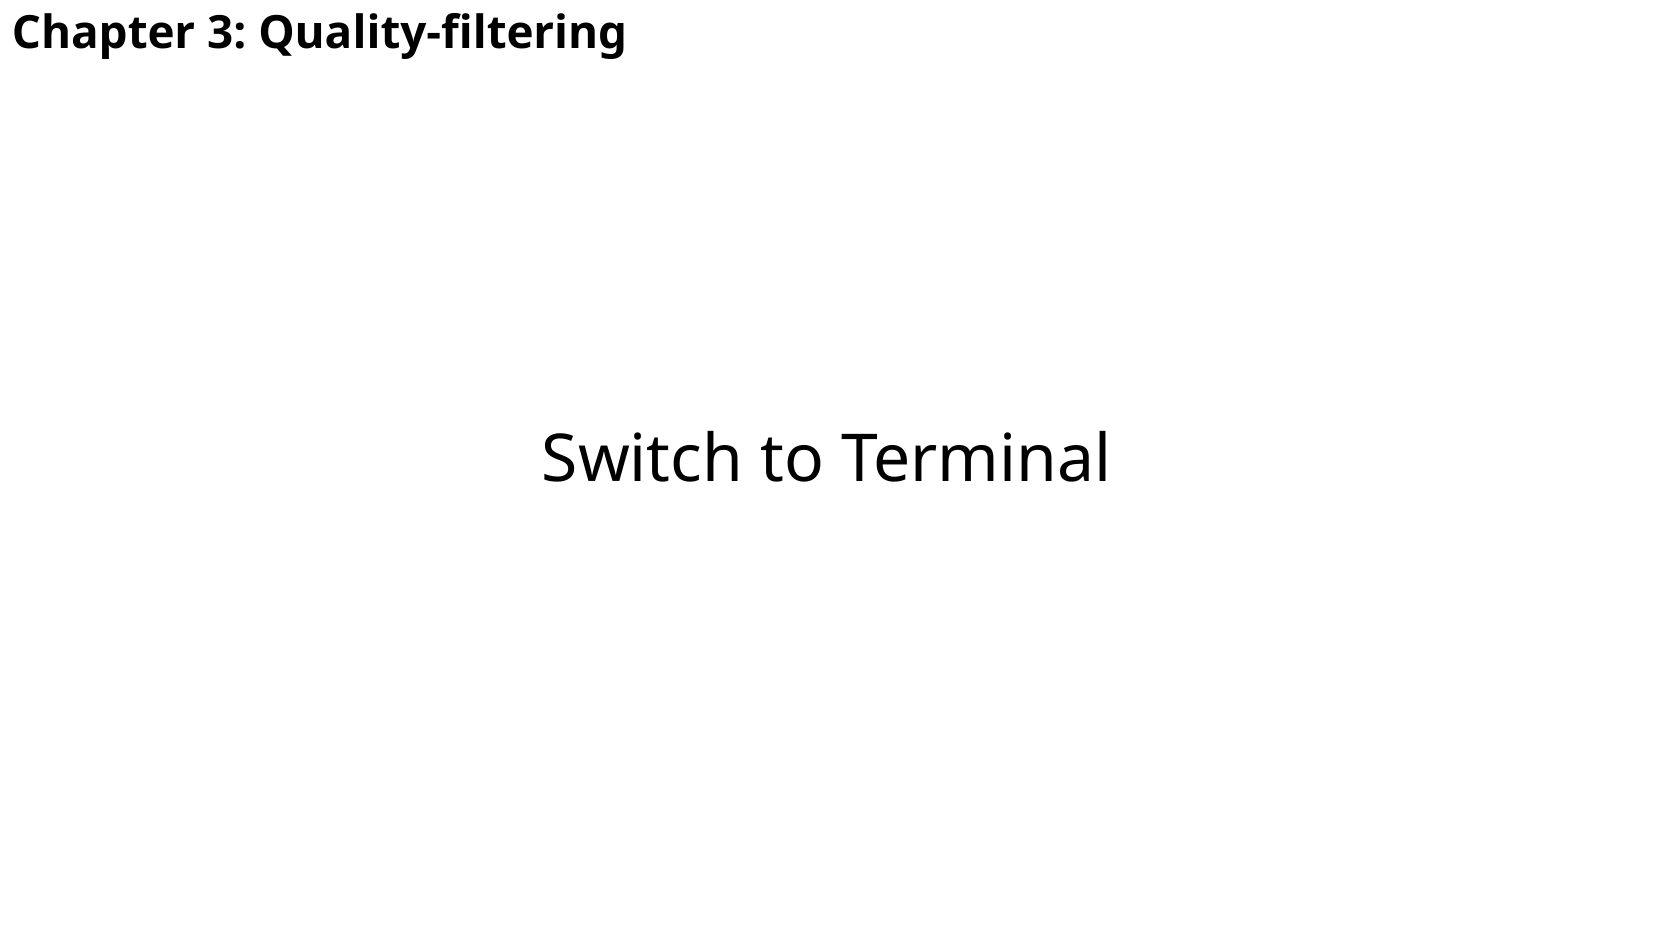

# Chapter 3: Quality-filtering
Switch to Terminal